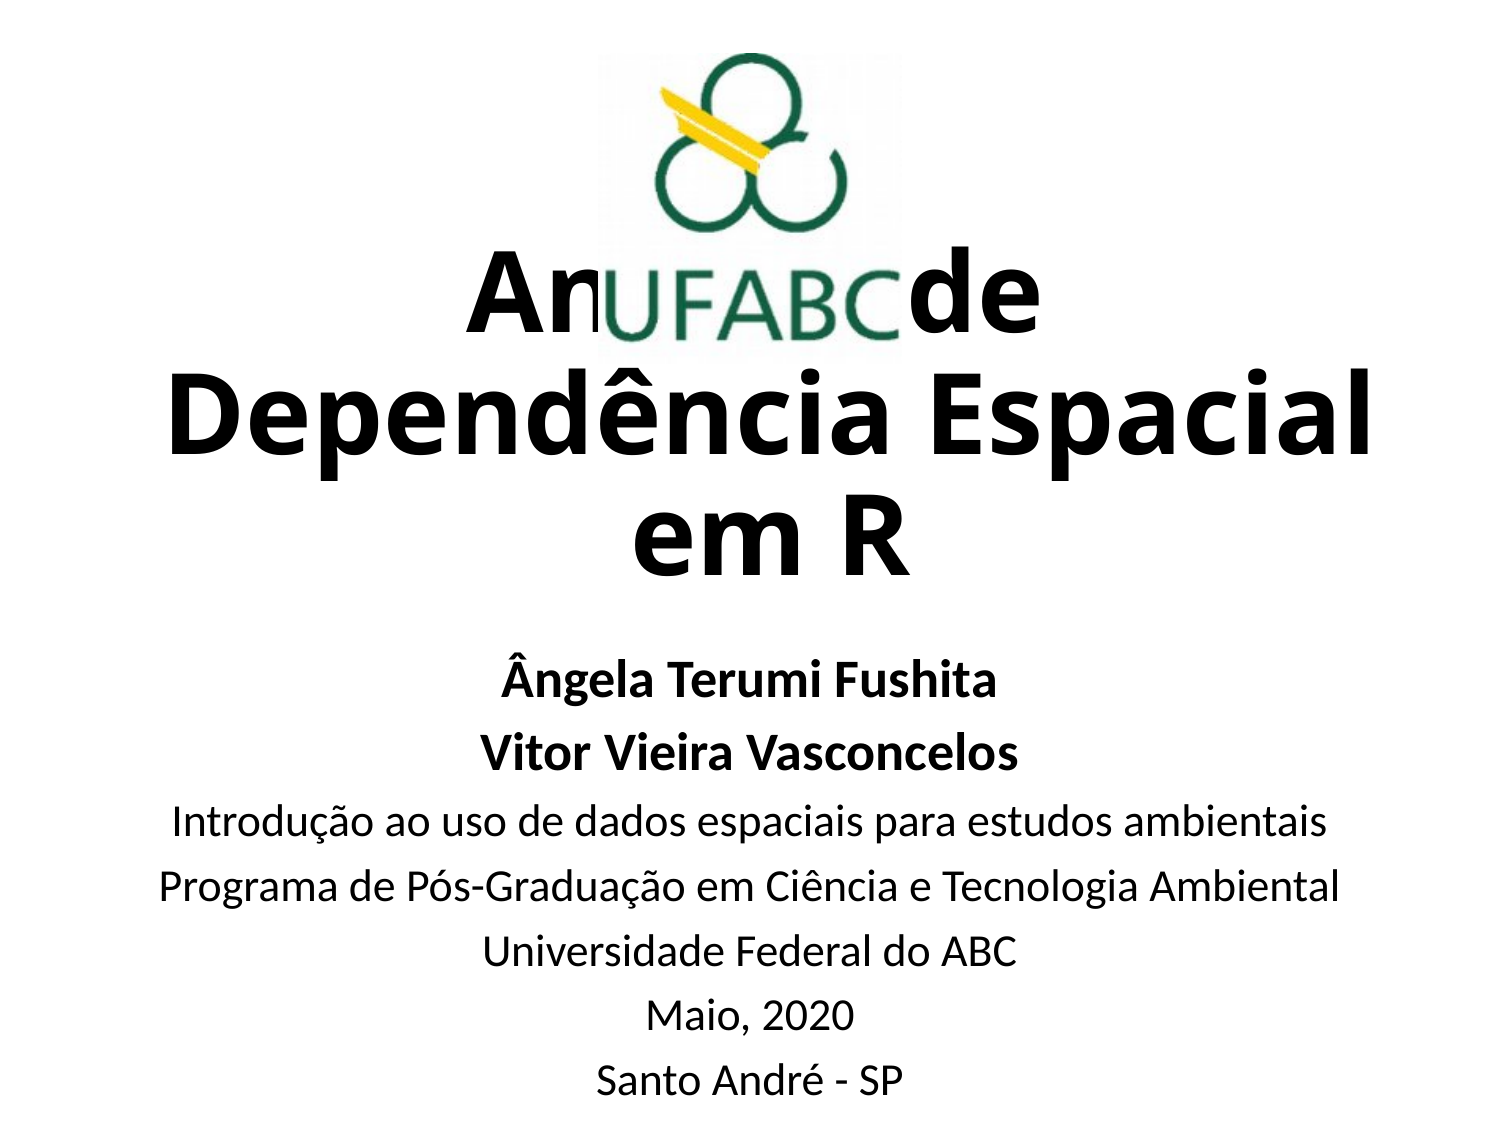

# Análise de Dependência Espacial em R
Ângela Terumi Fushita
Vitor Vieira Vasconcelos
Introdução ao uso de dados espaciais para estudos ambientais
Programa de Pós-Graduação em Ciência e Tecnologia Ambiental
Universidade Federal do ABC
Maio, 2020
Santo André - SP